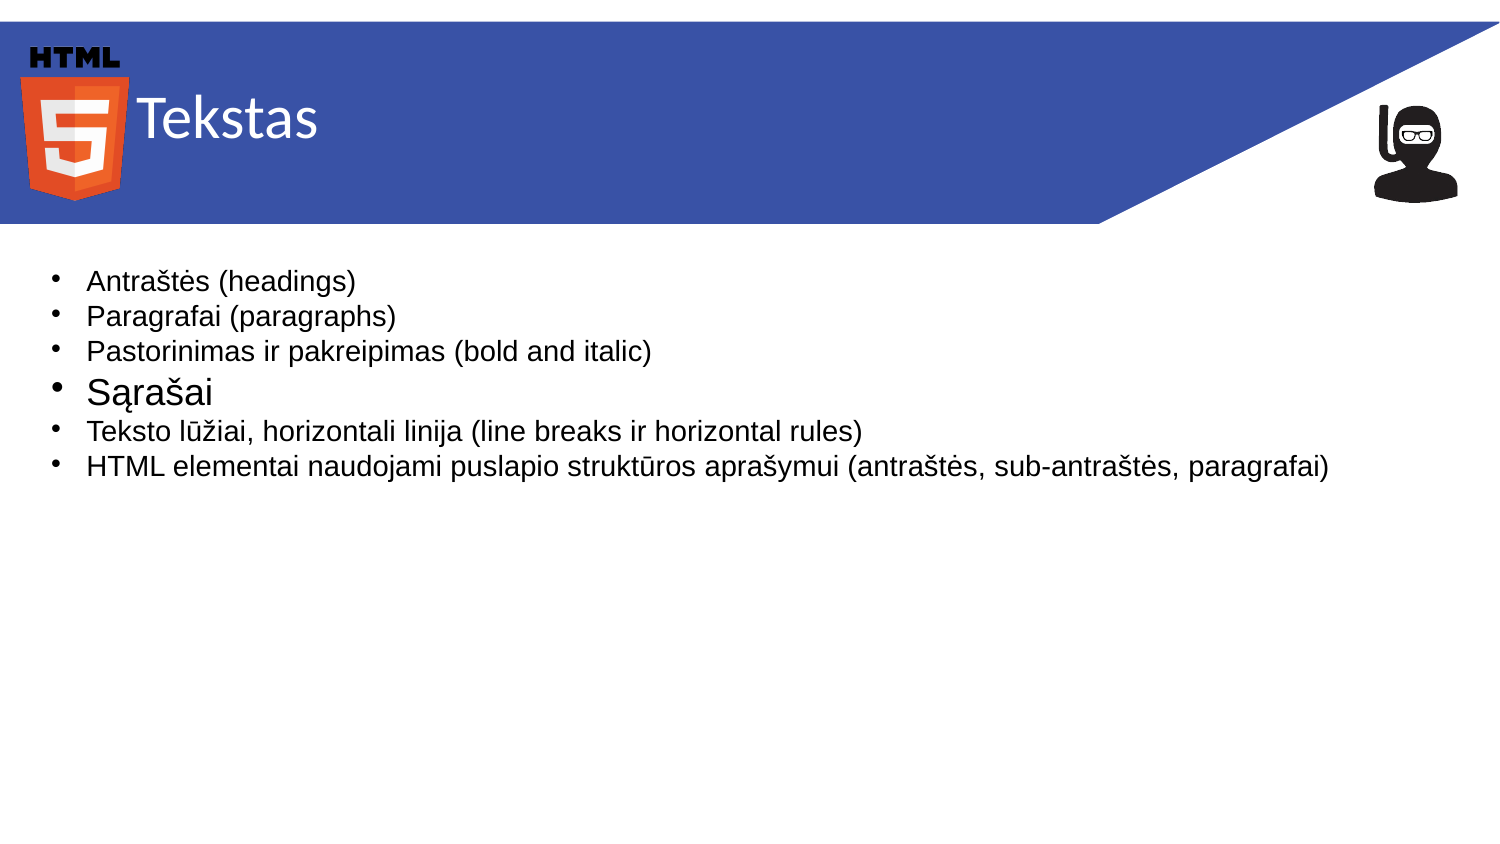

Tekstas
Antraštės (headings)
Paragrafai (paragraphs)
Pastorinimas ir pakreipimas (bold and italic)
Sąrašai
Teksto lūžiai, horizontali linija (line breaks ir horizontal rules)
HTML elementai naudojami puslapio struktūros aprašymui (antraštės, sub-antraštės, paragrafai)